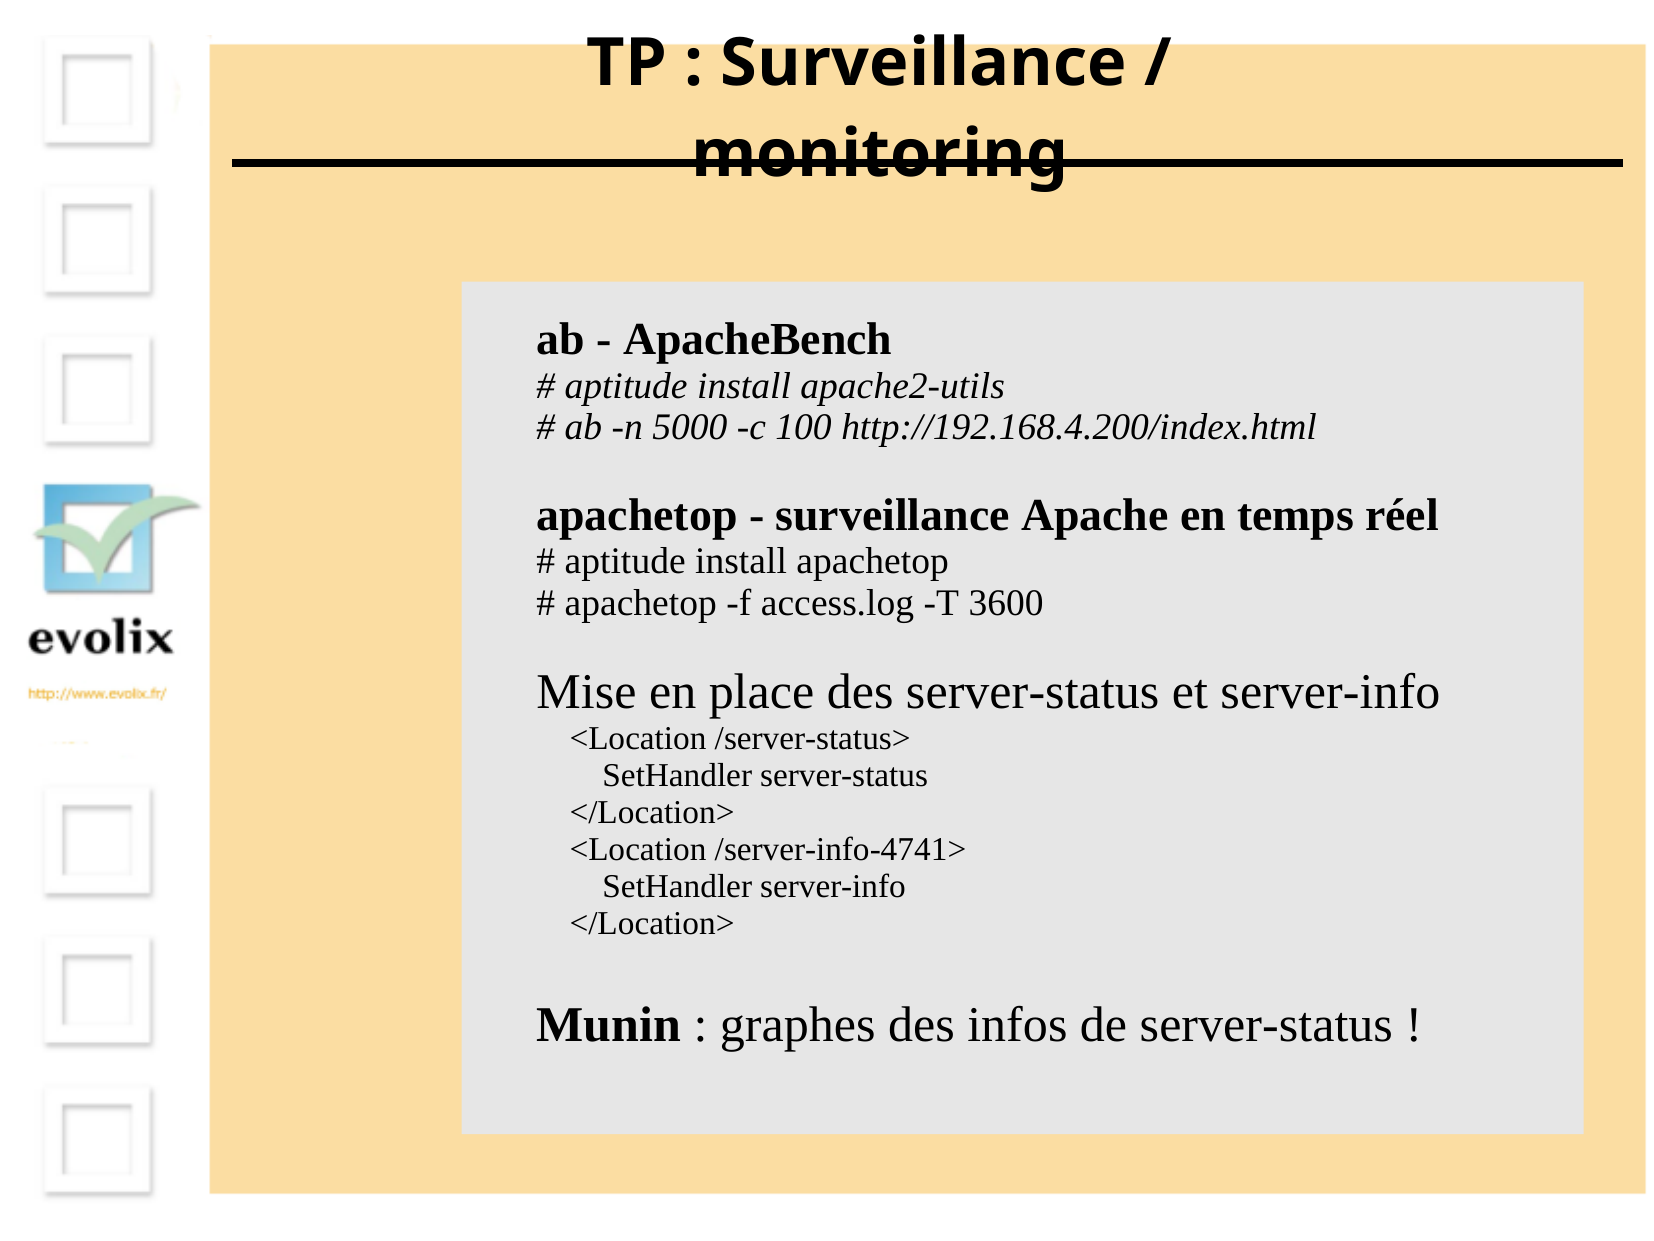

# TP : Surveillance / monitoring
ab - ApacheBench
# aptitude install apache2-utils
# ab -n 5000 -c 100 http://192.168.4.200/index.html
apachetop - surveillance Apache en temps réel
# aptitude install apachetop
# apachetop -f access.log -T 3600
Mise en place des server-status et server-info
 <Location /server-status>
 SetHandler server-status
 </Location>
 <Location /server-info-4741>
 SetHandler server-info
 </Location>
Munin : graphes des infos de server-status !